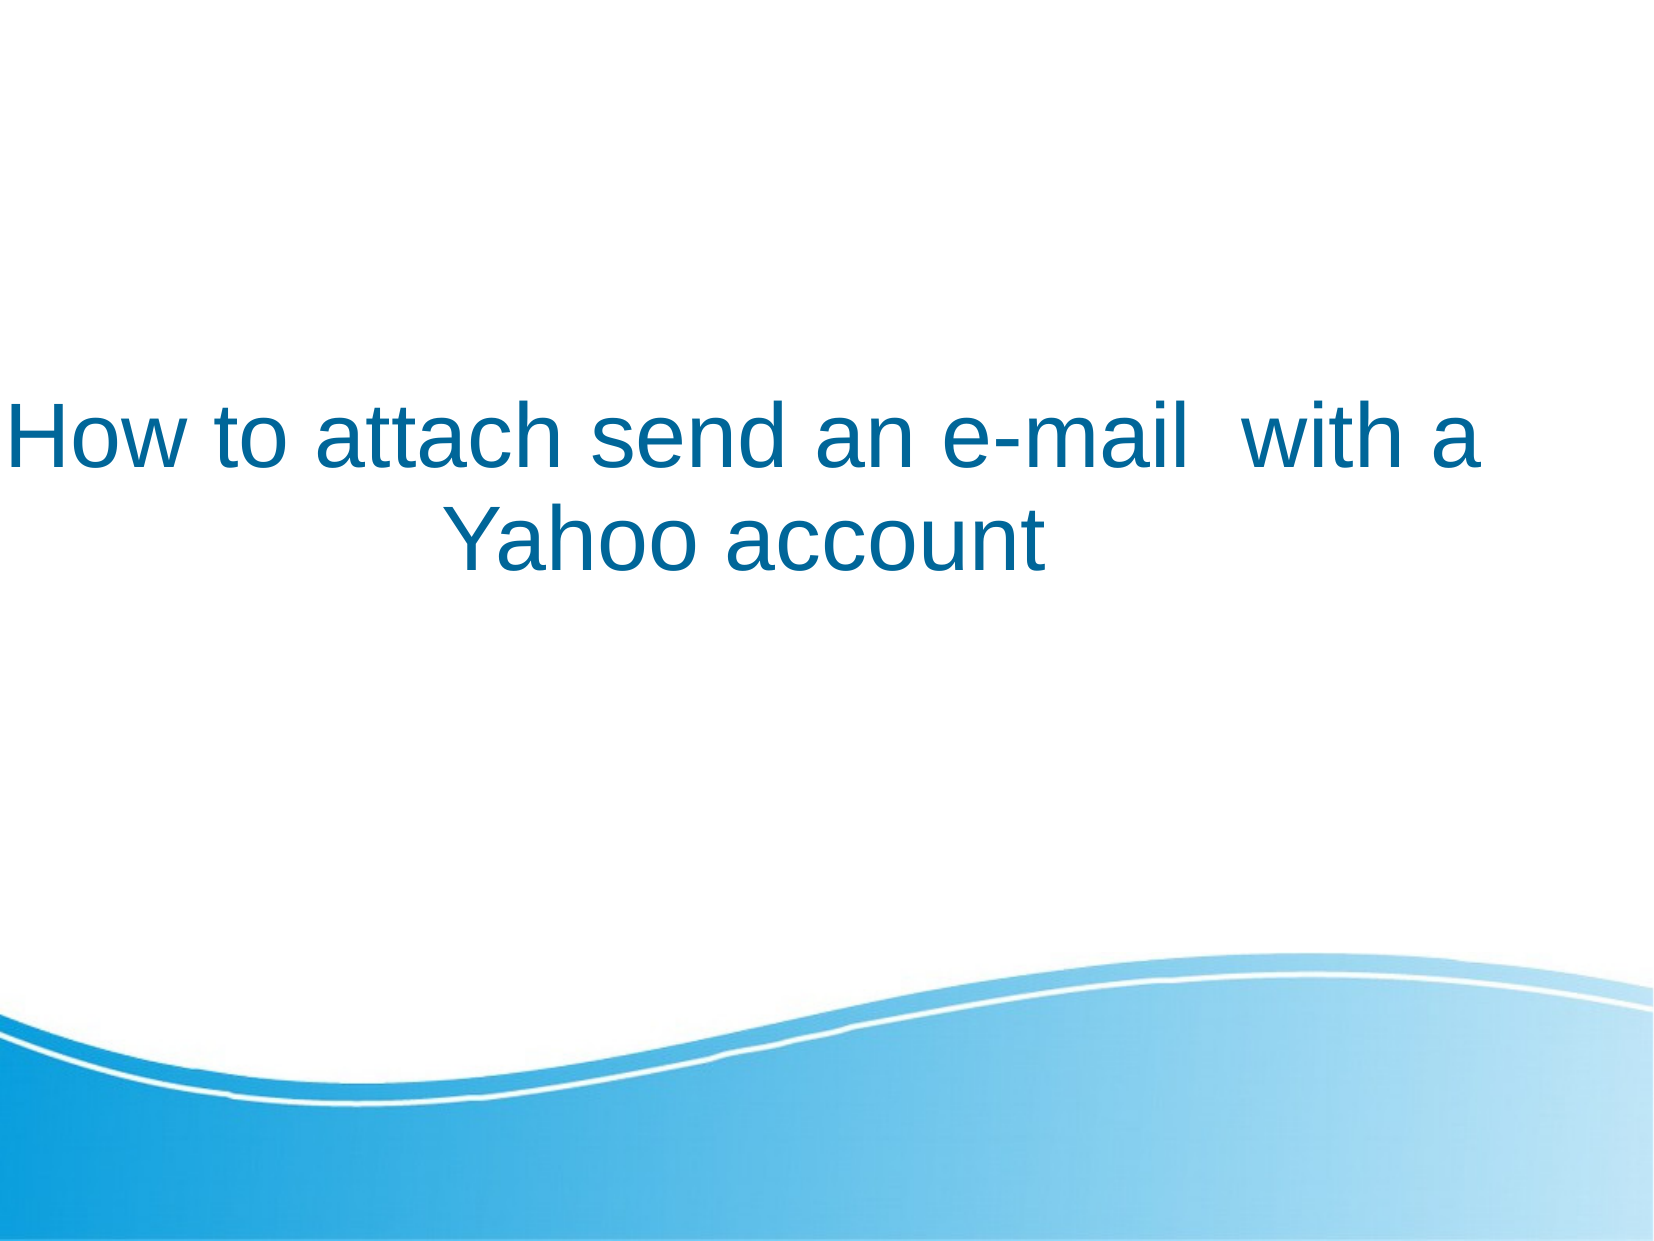

# How to attach send an e-mail with a Yahoo account